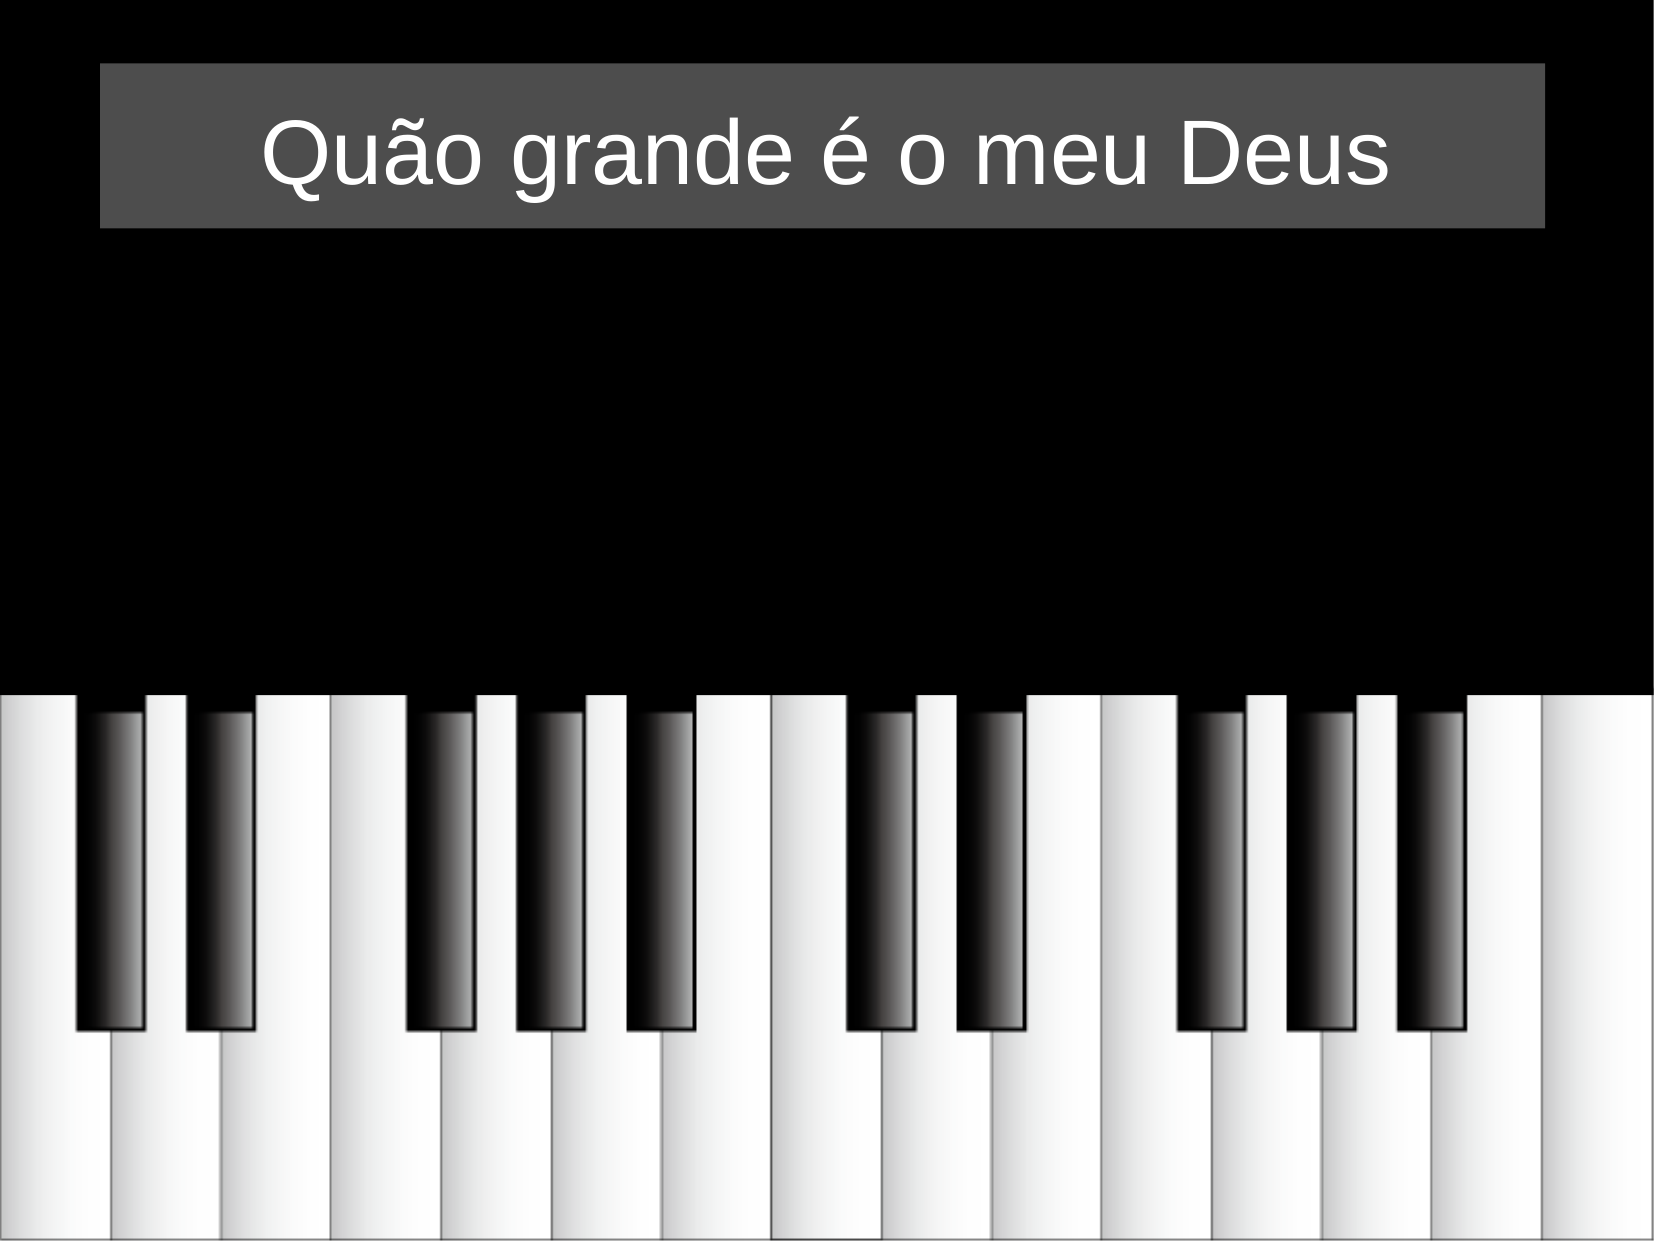

# Quão grande é o meu Deus